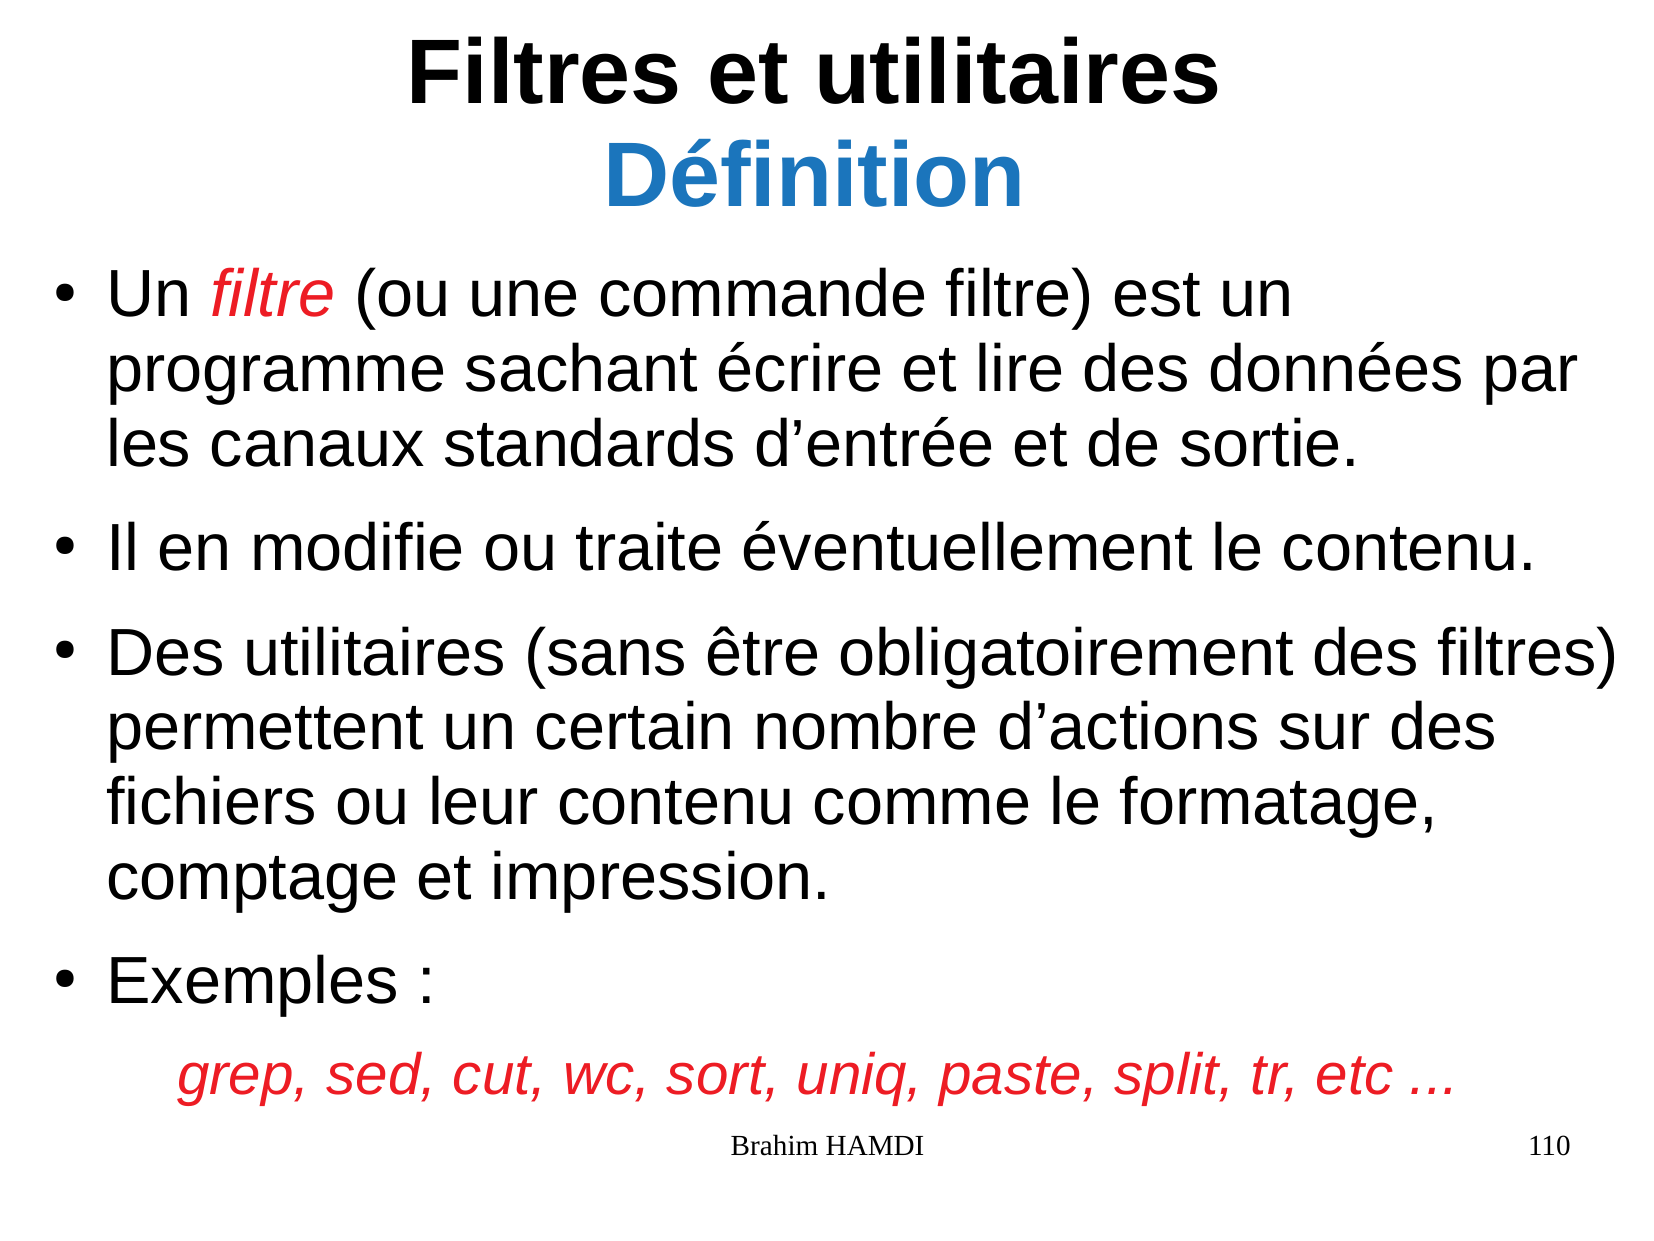

# Filtres et utilitaires Définition
Un filtre (ou une commande filtre) est un programme sachant écrire et lire des données par les canaux standards d’entrée et de sortie.
Il en modifie ou traite éventuellement le contenu.
Des utilitaires (sans être obligatoirement des filtres) permettent un certain nombre d’actions sur des fichiers ou leur contenu comme le formatage, comptage et impression.
Exemples :
grep, sed, cut, wc, sort, uniq, paste, split, tr, etc ...
Brahim HAMDI
110